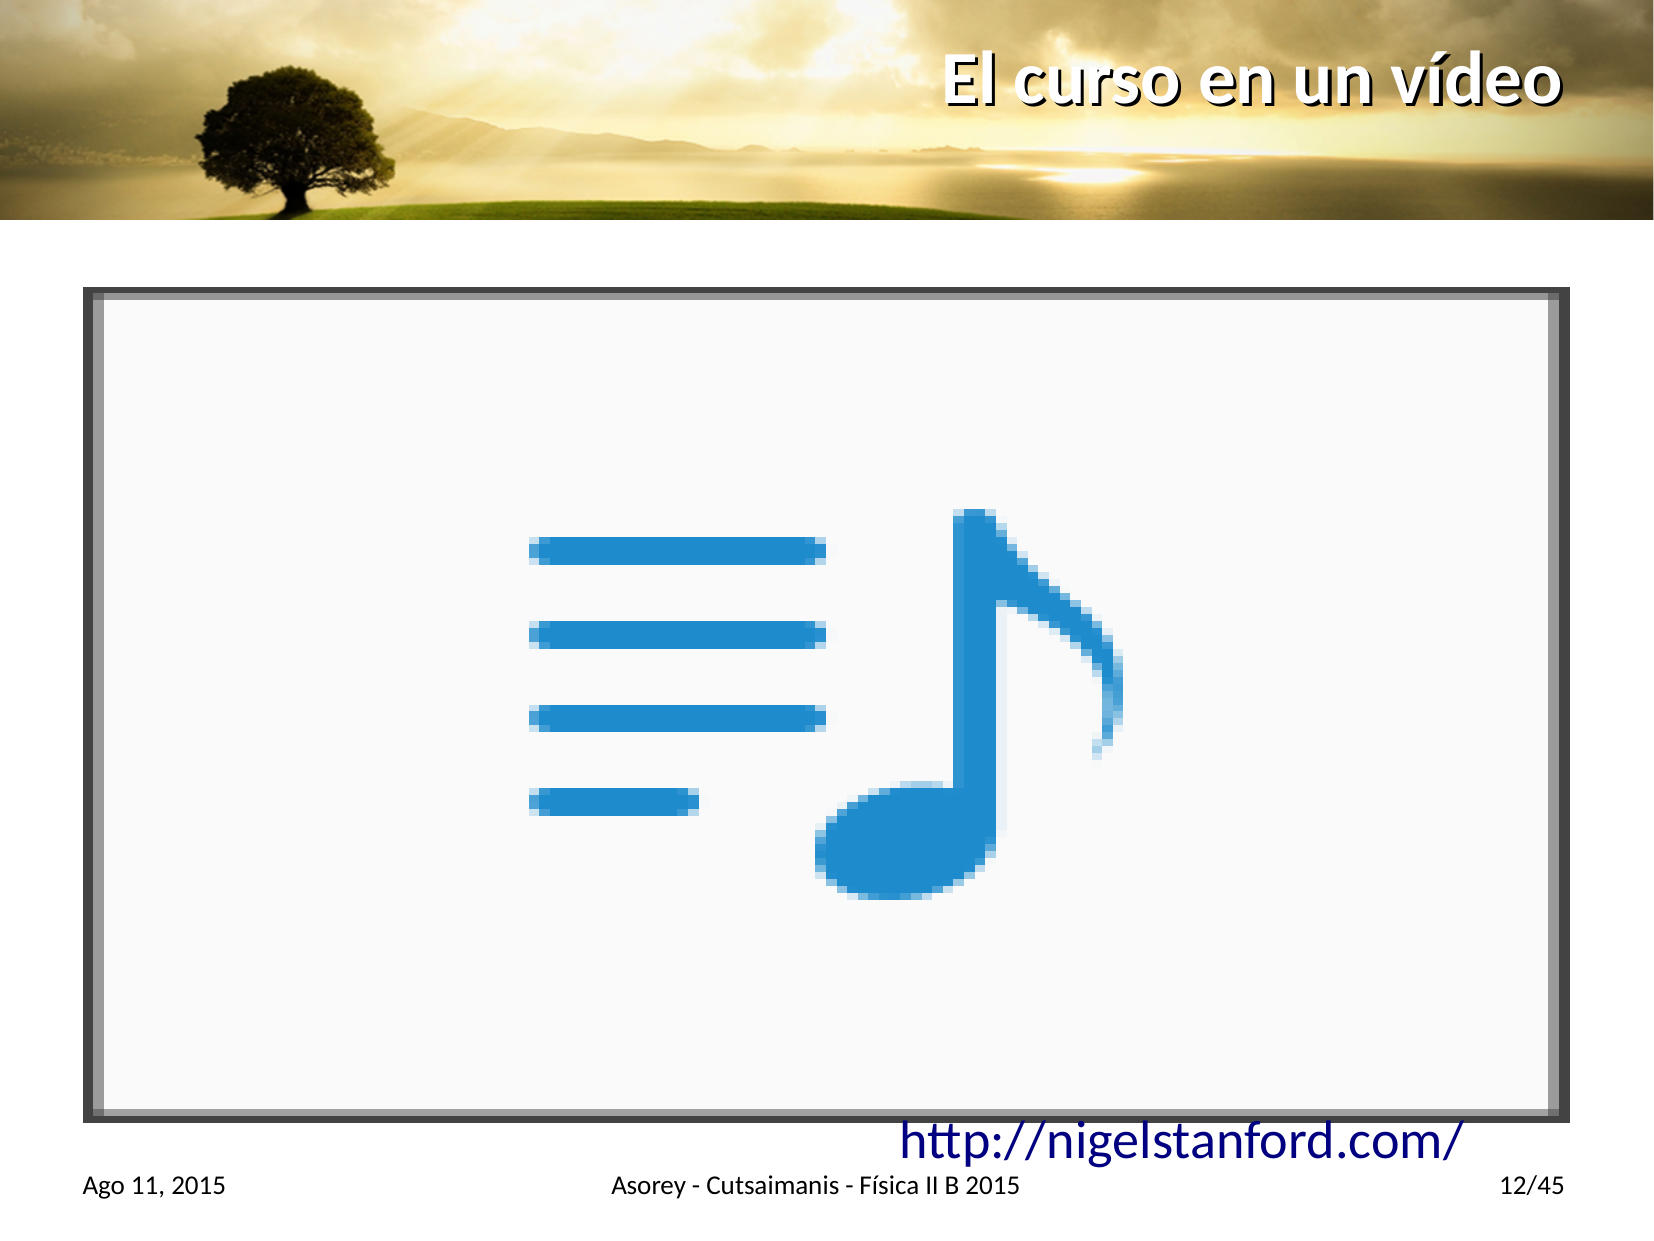

# El curso en un vídeo
http://nigelstanford.com/
Ago 11, 2015
Asorey - Cutsaimanis - Física II B 2015
12